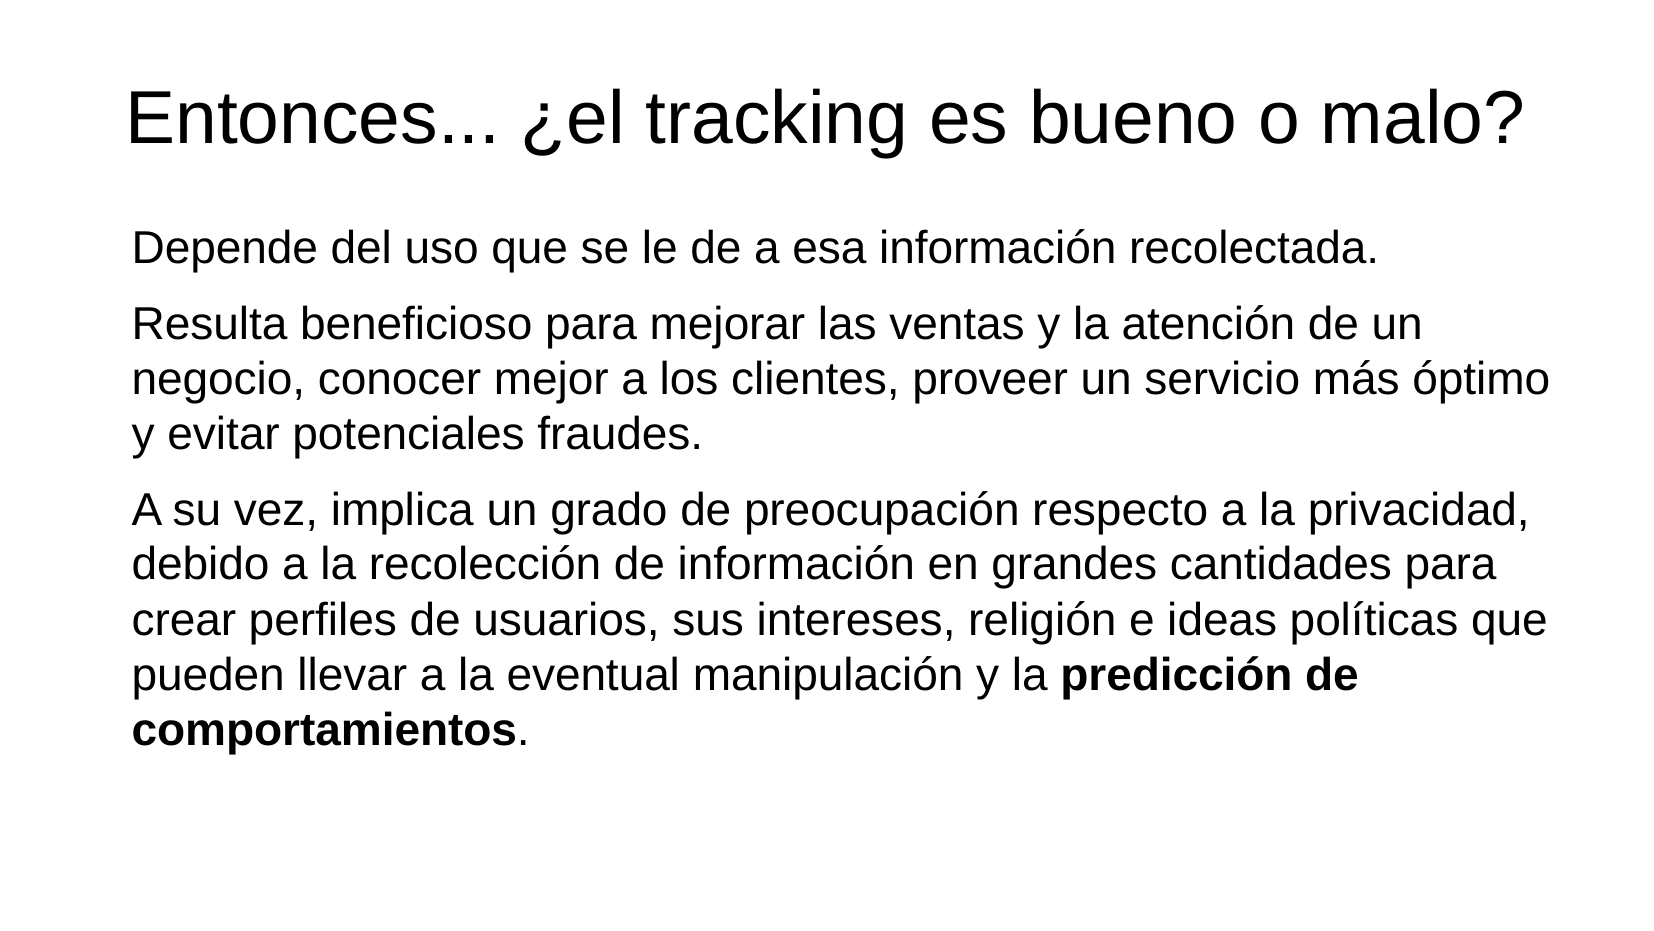

Entonces... ¿el tracking es bueno o malo?
Depende del uso que se le de a esa información recolectada.
Resulta beneficioso para mejorar las ventas y la atención de un negocio, conocer mejor a los clientes, proveer un servicio más óptimo y evitar potenciales fraudes.
A su vez, implica un grado de preocupación respecto a la privacidad, debido a la recolección de información en grandes cantidades para crear perfiles de usuarios, sus intereses, religión e ideas políticas que pueden llevar a la eventual manipulación y la predicción de comportamientos.